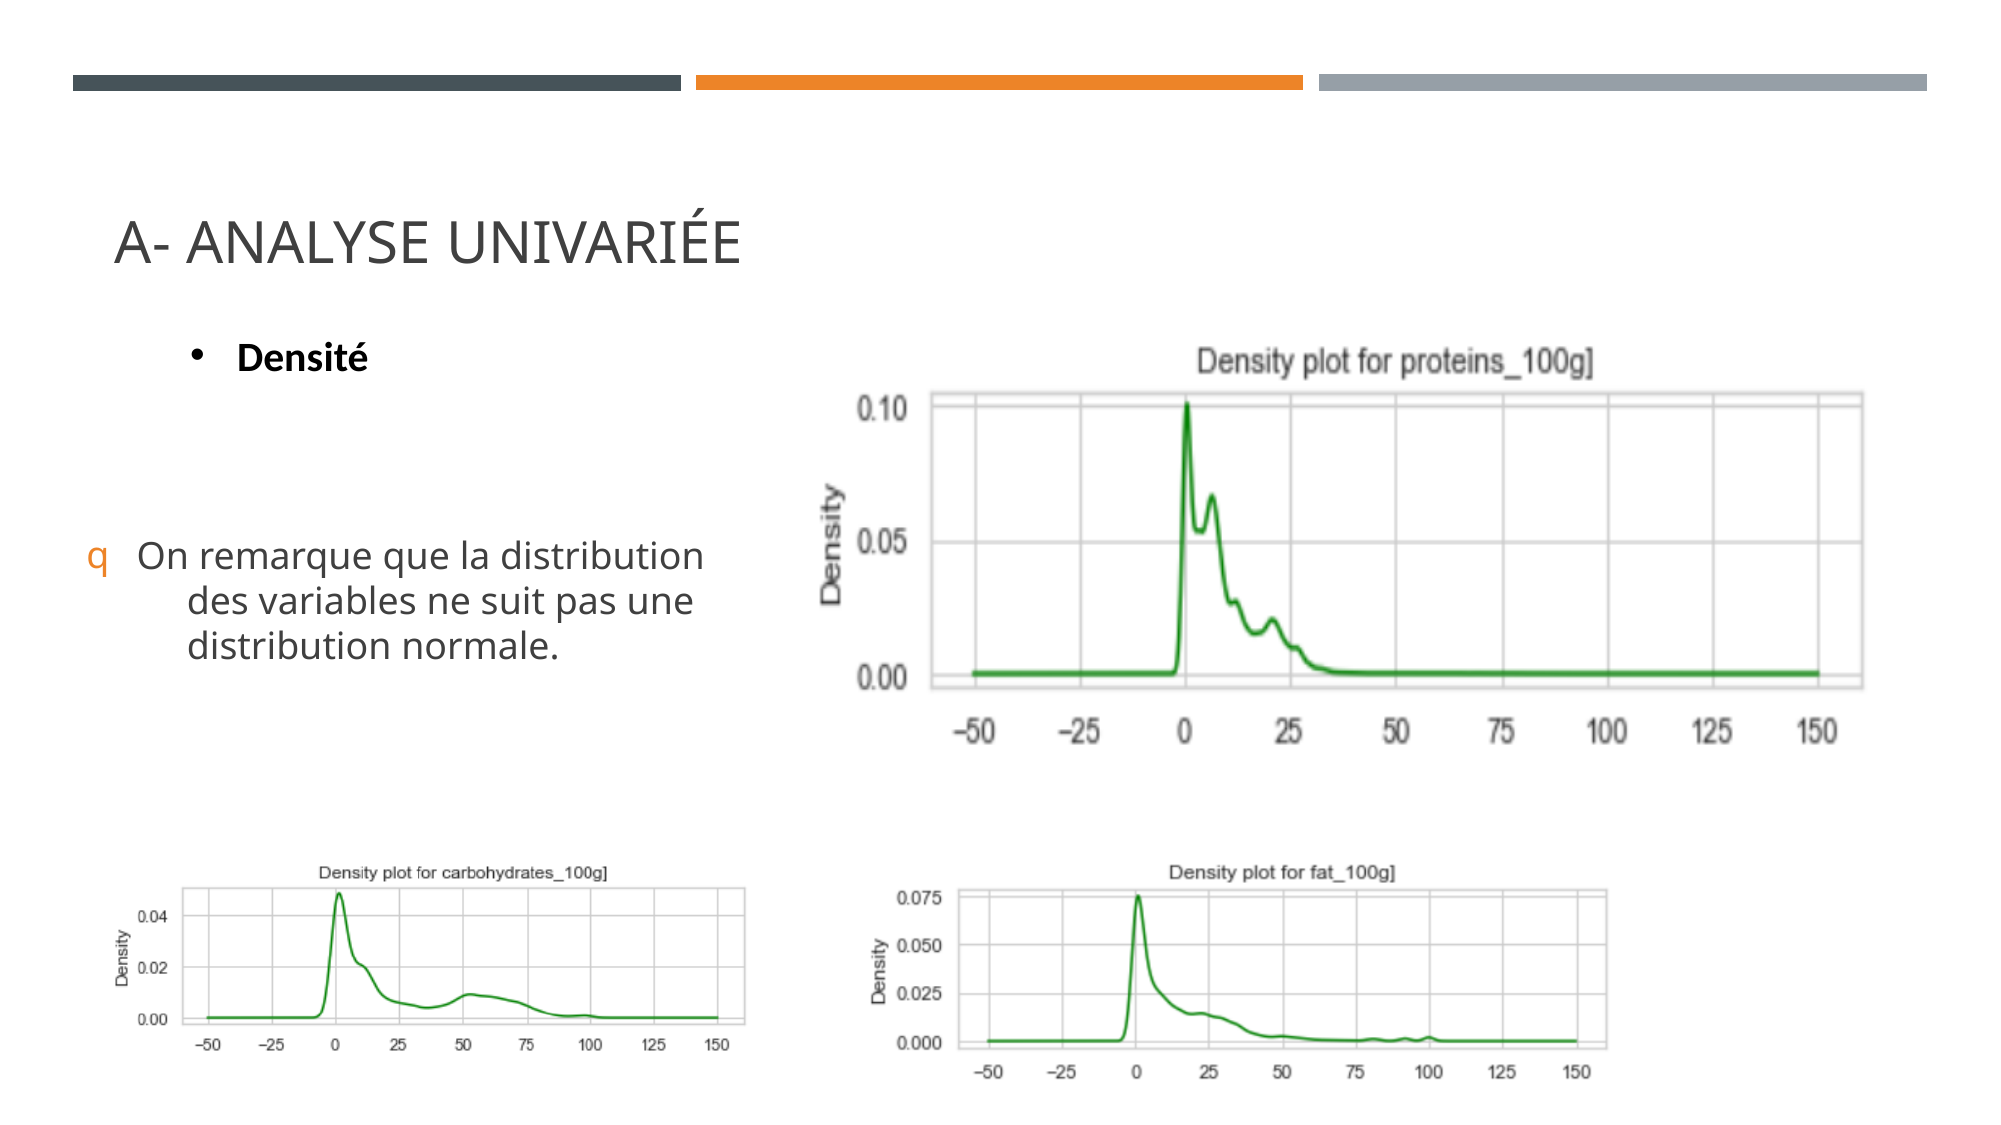

# A- Analyse UNIVARIée
Densité
On remarque que la distribution des variables ne suit pas une distribution normale.